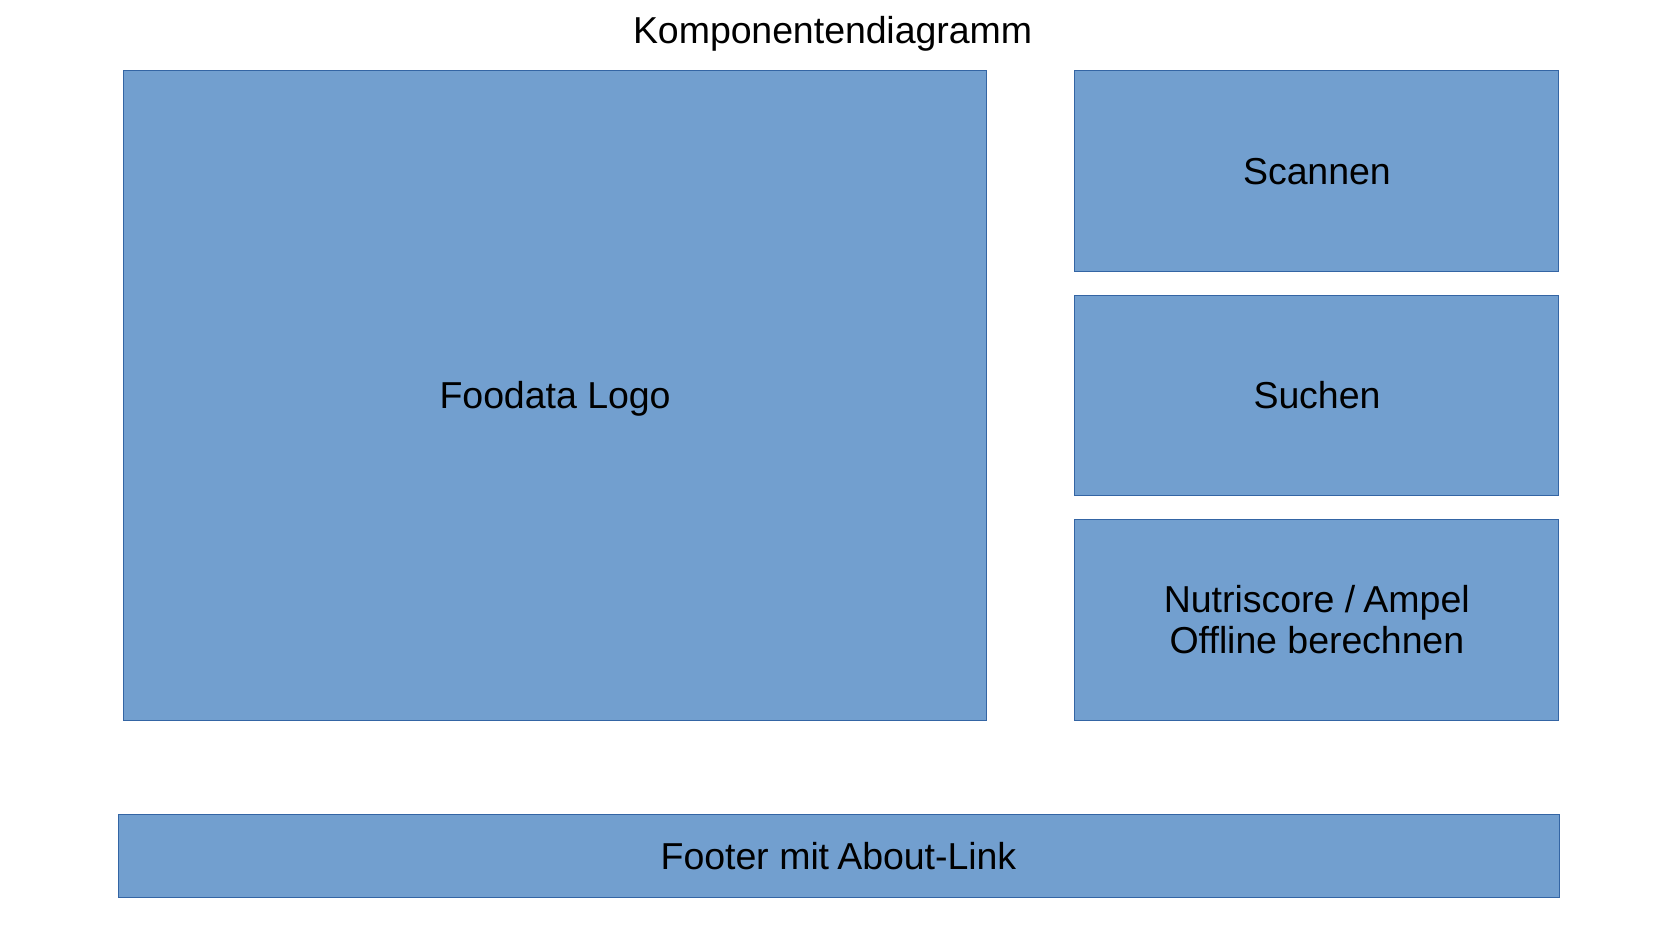

Komponentendiagramm
Foodata Logo
Scannen
Suchen
Nutriscore / Ampel
Offline berechnen
Footer mit About-Link